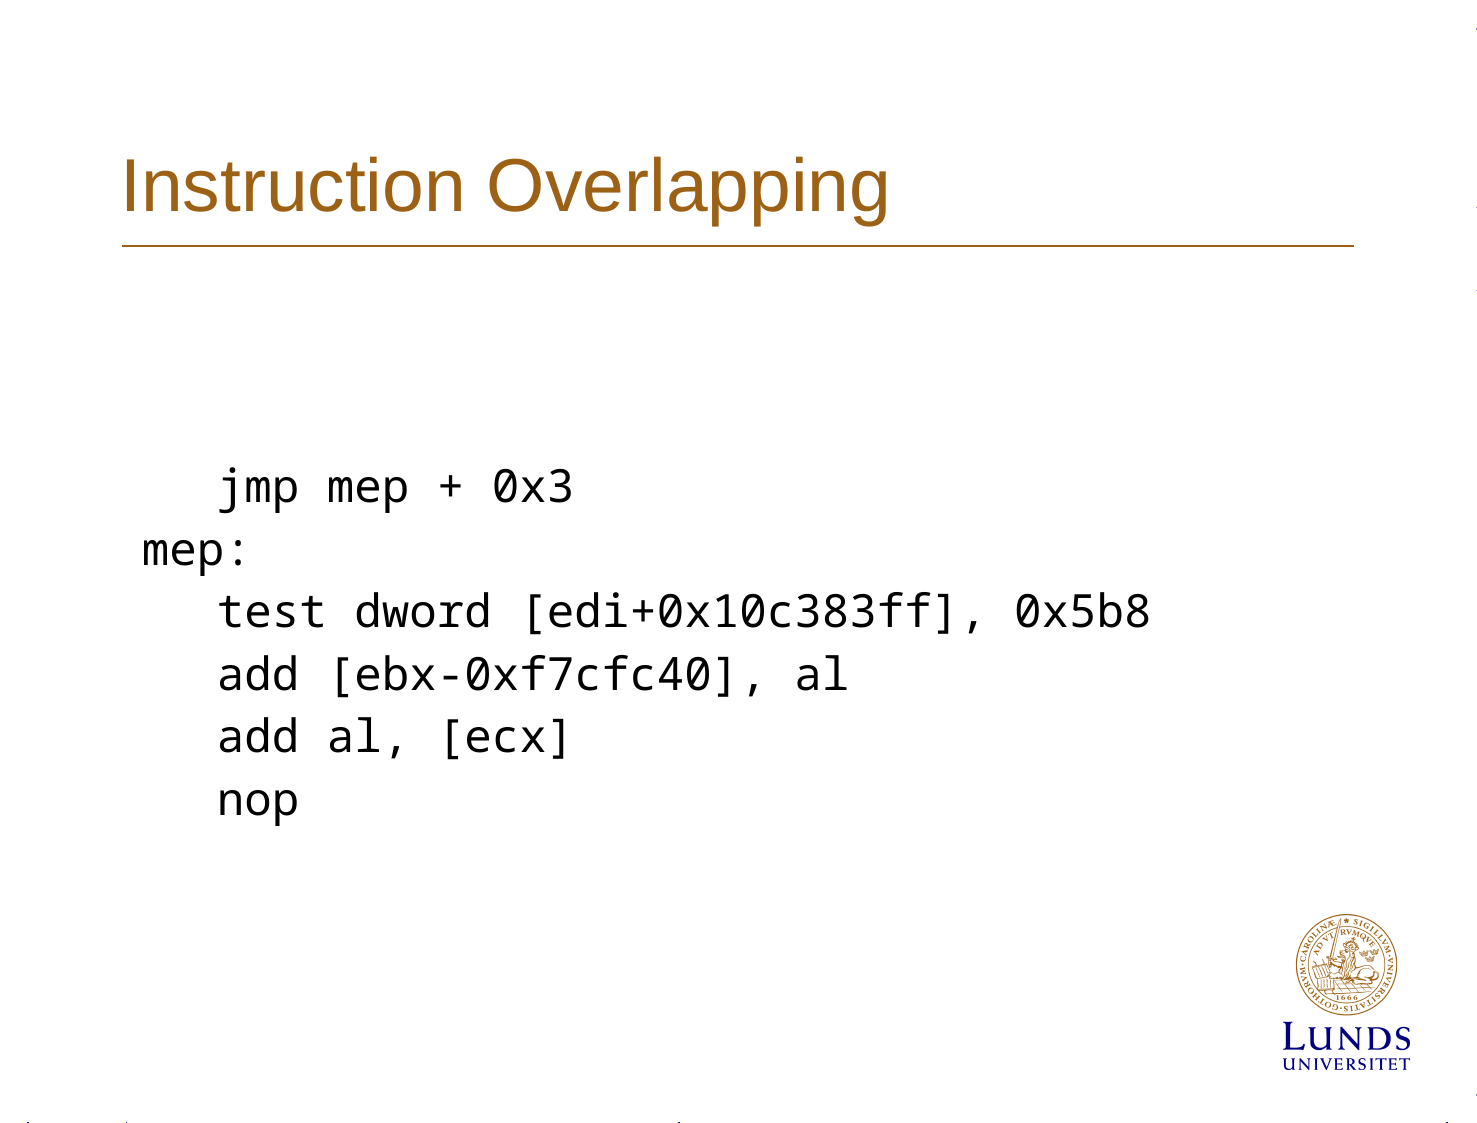

# Instruction Overlapping
	jmp mep + 0x3
mep:
	test dword [edi+0x10c383ff], 0x5b8
	add [ebx-0xf7cfc40], al
	add al, [ecx]
	nop